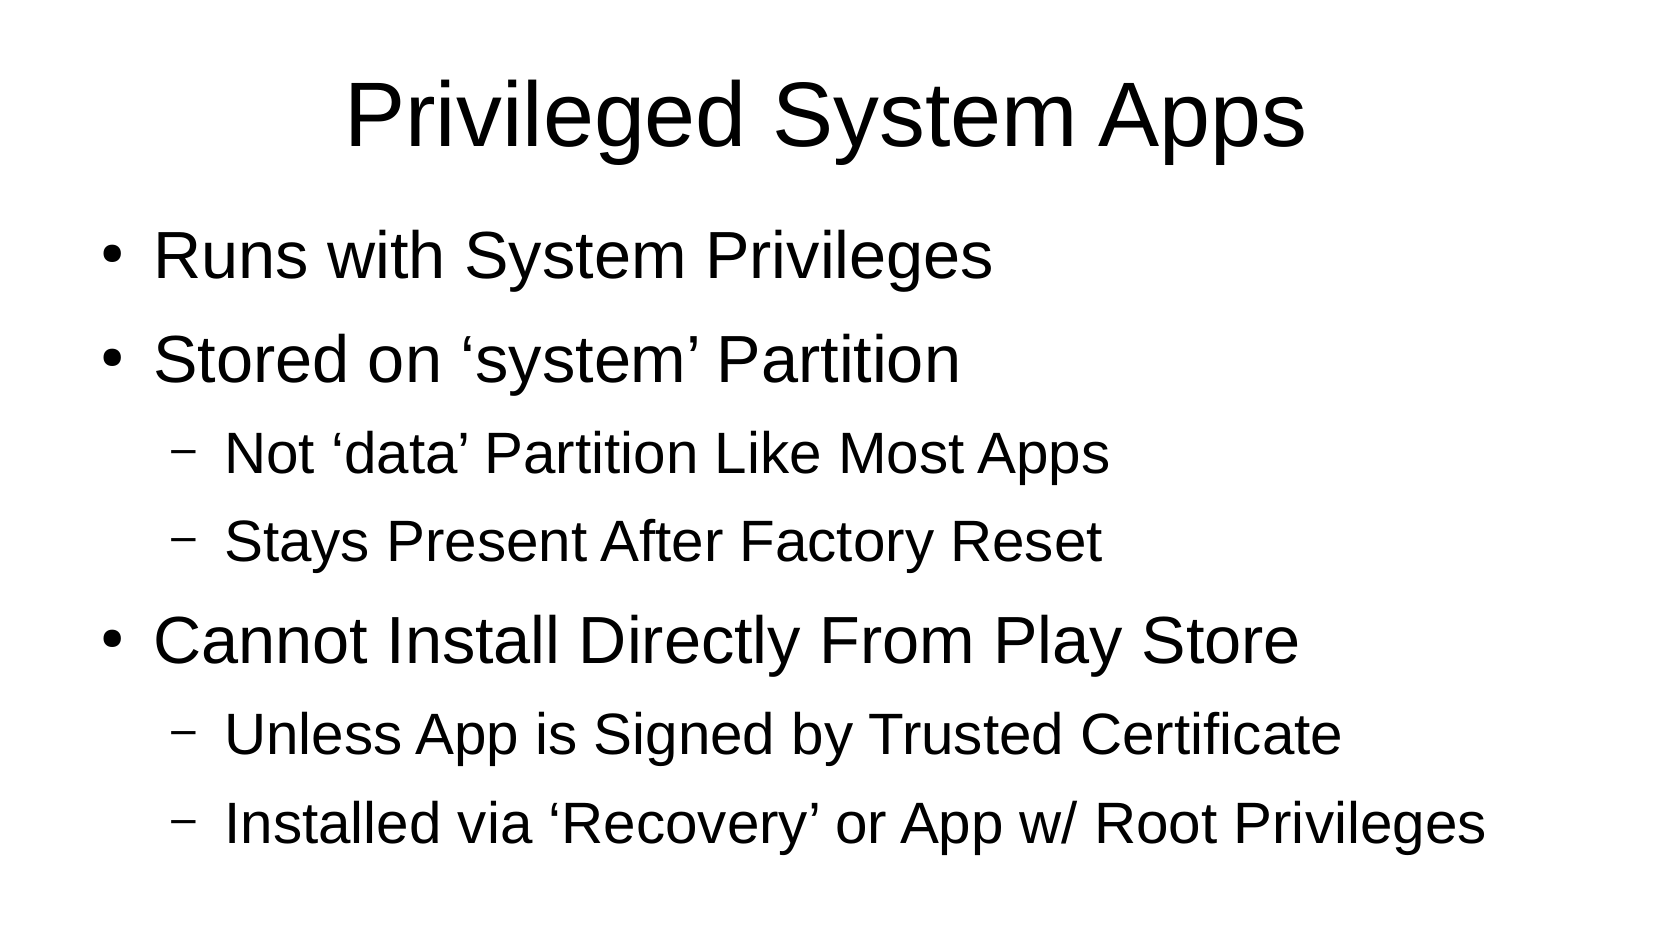

# Privileged System Apps
Runs with System Privileges
Stored on ‘system’ Partition
Not ‘data’ Partition Like Most Apps
Stays Present After Factory Reset
Cannot Install Directly From Play Store
Unless App is Signed by Trusted Certificate
Installed via ‘Recovery’ or App w/ Root Privileges